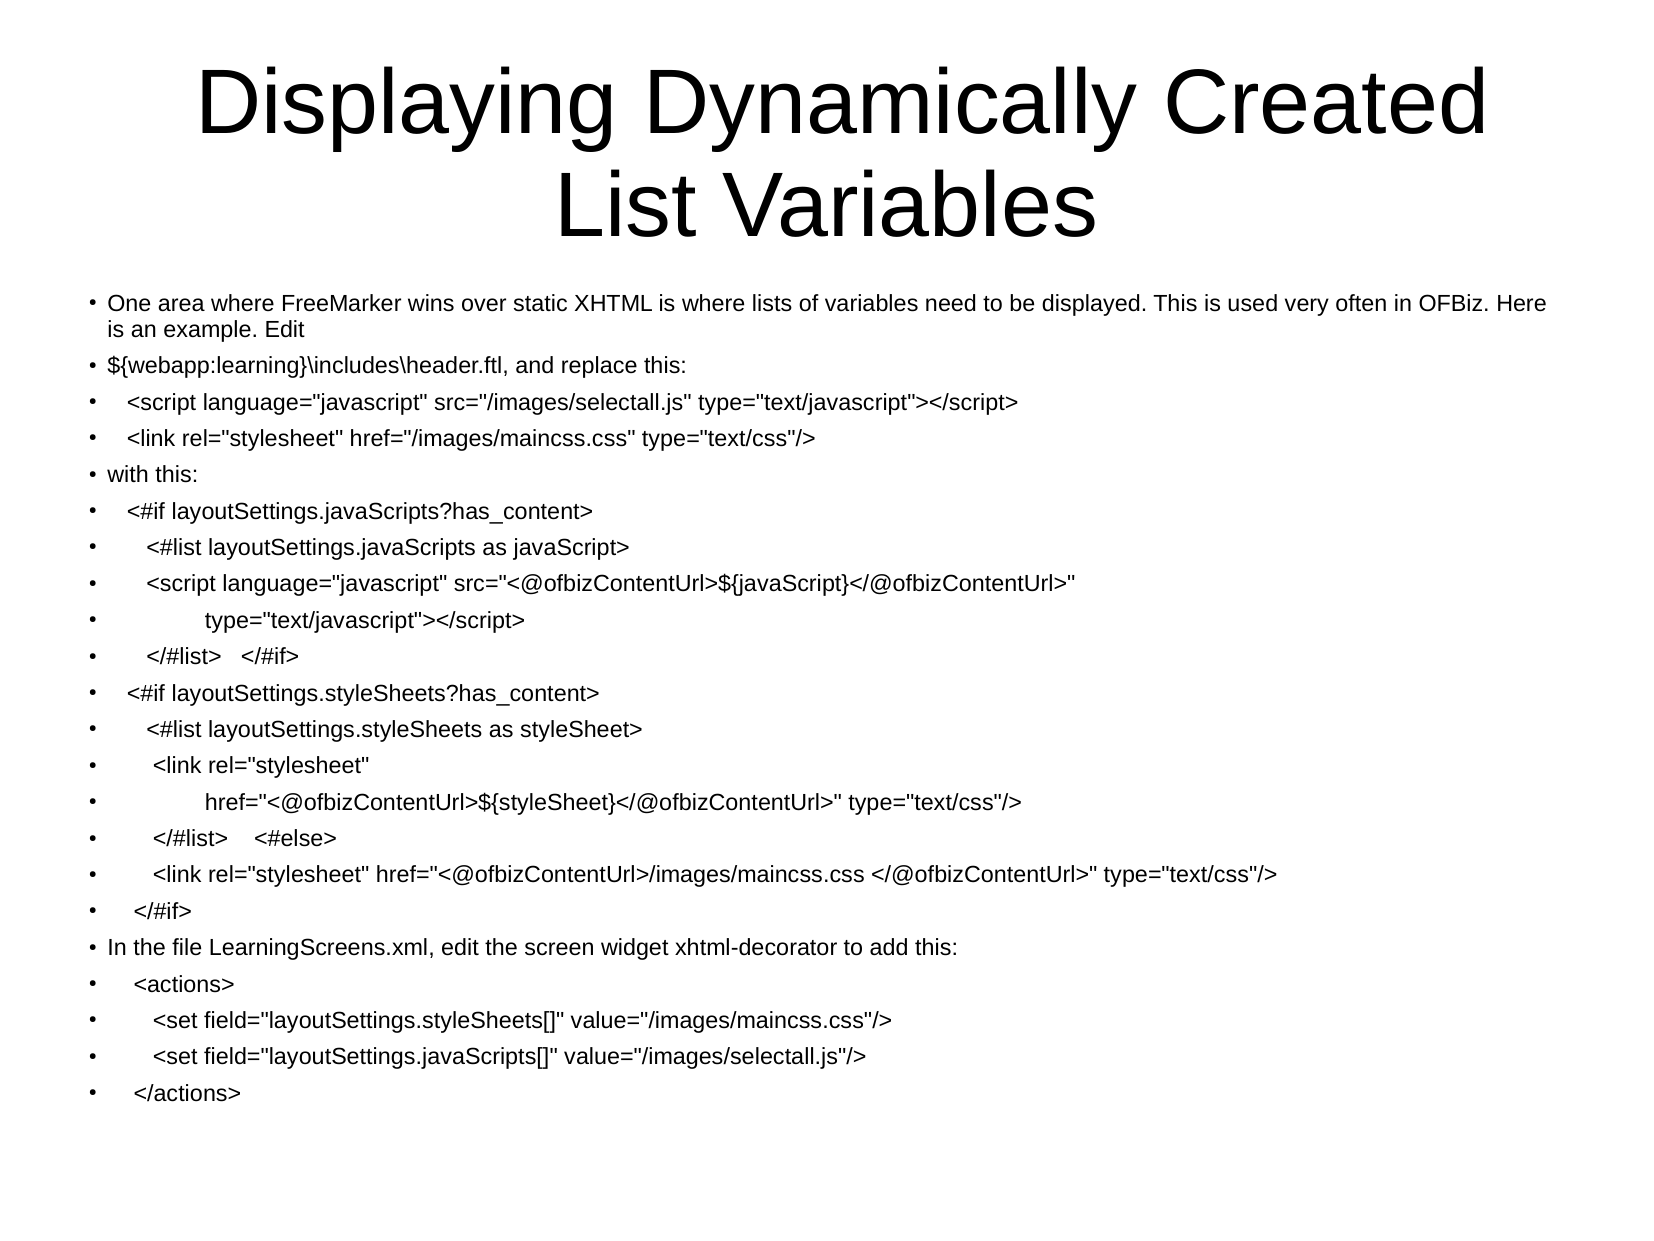

# Displaying Dynamically Created List Variables
One area where FreeMarker wins over static XHTML is where lists of variables need to be displayed. This is used very often in OFBiz. Here is an example. Edit
${webapp:learning}\includes\header.ftl, and replace this:
 <script language="javascript" src="/images/selectall.js" type="text/javascript"></script>
 <link rel="stylesheet" href="/images/maincss.css" type="text/css"/>
with this:
 <#if layoutSettings.javaScripts?has_content>
 <#list layoutSettings.javaScripts as javaScript>
 <script language="javascript" src="<@ofbizContentUrl>${javaScript}</@ofbizContentUrl>"
 type="text/javascript"></script>
 </#list> </#if>
 <#if layoutSettings.styleSheets?has_content>
 <#list layoutSettings.styleSheets as styleSheet>
 <link rel="stylesheet"
 href="<@ofbizContentUrl>${styleSheet}</@ofbizContentUrl>" type="text/css"/>
 </#list> <#else>
 <link rel="stylesheet" href="<@ofbizContentUrl>/images/maincss.css </@ofbizContentUrl>" type="text/css"/>
 </#if>
In the file LearningScreens.xml, edit the screen widget xhtml-decorator to add this:
 <actions>
 <set field="layoutSettings.styleSheets[]" value="/images/maincss.css"/>
 <set field="layoutSettings.javaScripts[]" value="/images/selectall.js"/>
 </actions>